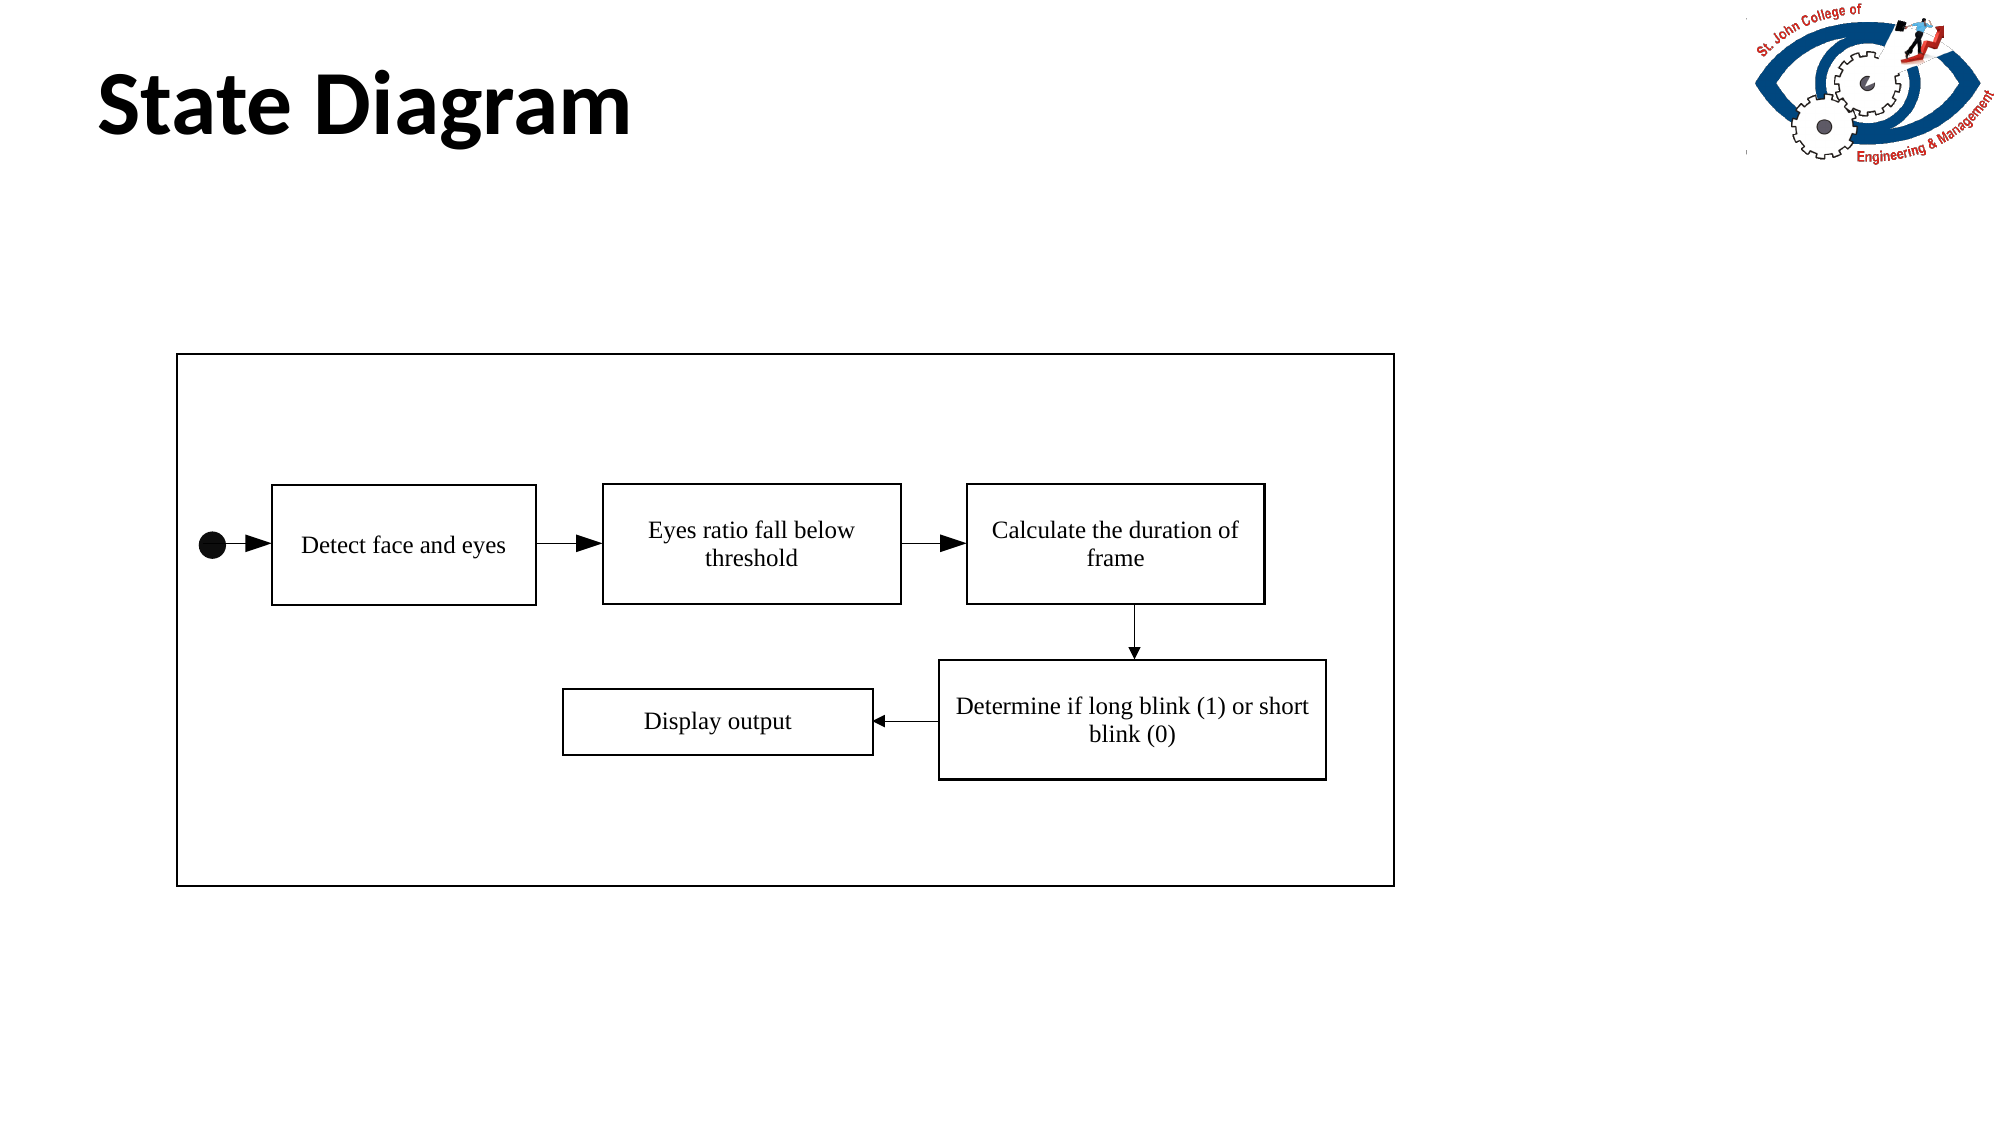

State Diagram
Eyes ratio fall below threshold
Calculate the duration of frame
Detect face and eyes
Determine if long blink (1) or short blink (0)
Display output